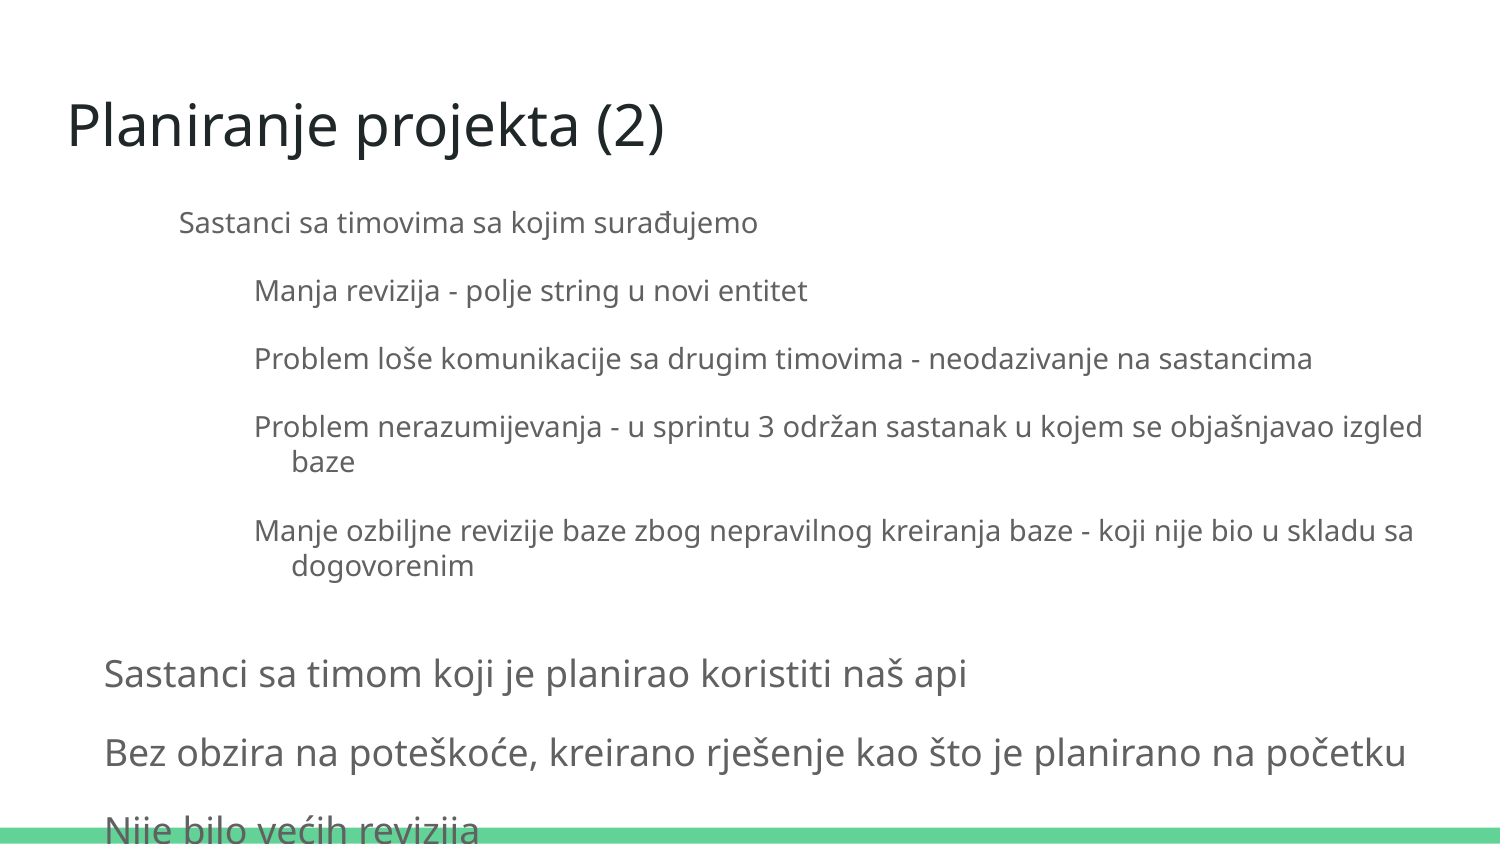

# Planiranje projekta (2)
Sastanci sa timovima sa kojim surađujemo
Manja revizija - polje string u novi entitet
Problem loše komunikacije sa drugim timovima - neodazivanje na sastancima
Problem nerazumijevanja - u sprintu 3 održan sastanak u kojem se objašnjavao izgled baze
Manje ozbiljne revizije baze zbog nepravilnog kreiranja baze - koji nije bio u skladu sa dogovorenim
Sastanci sa timom koji je planirao koristiti naš api
Bez obzira na poteškoće, kreirano rješenje kao što je planirano na početku
Nije bilo većih revizija